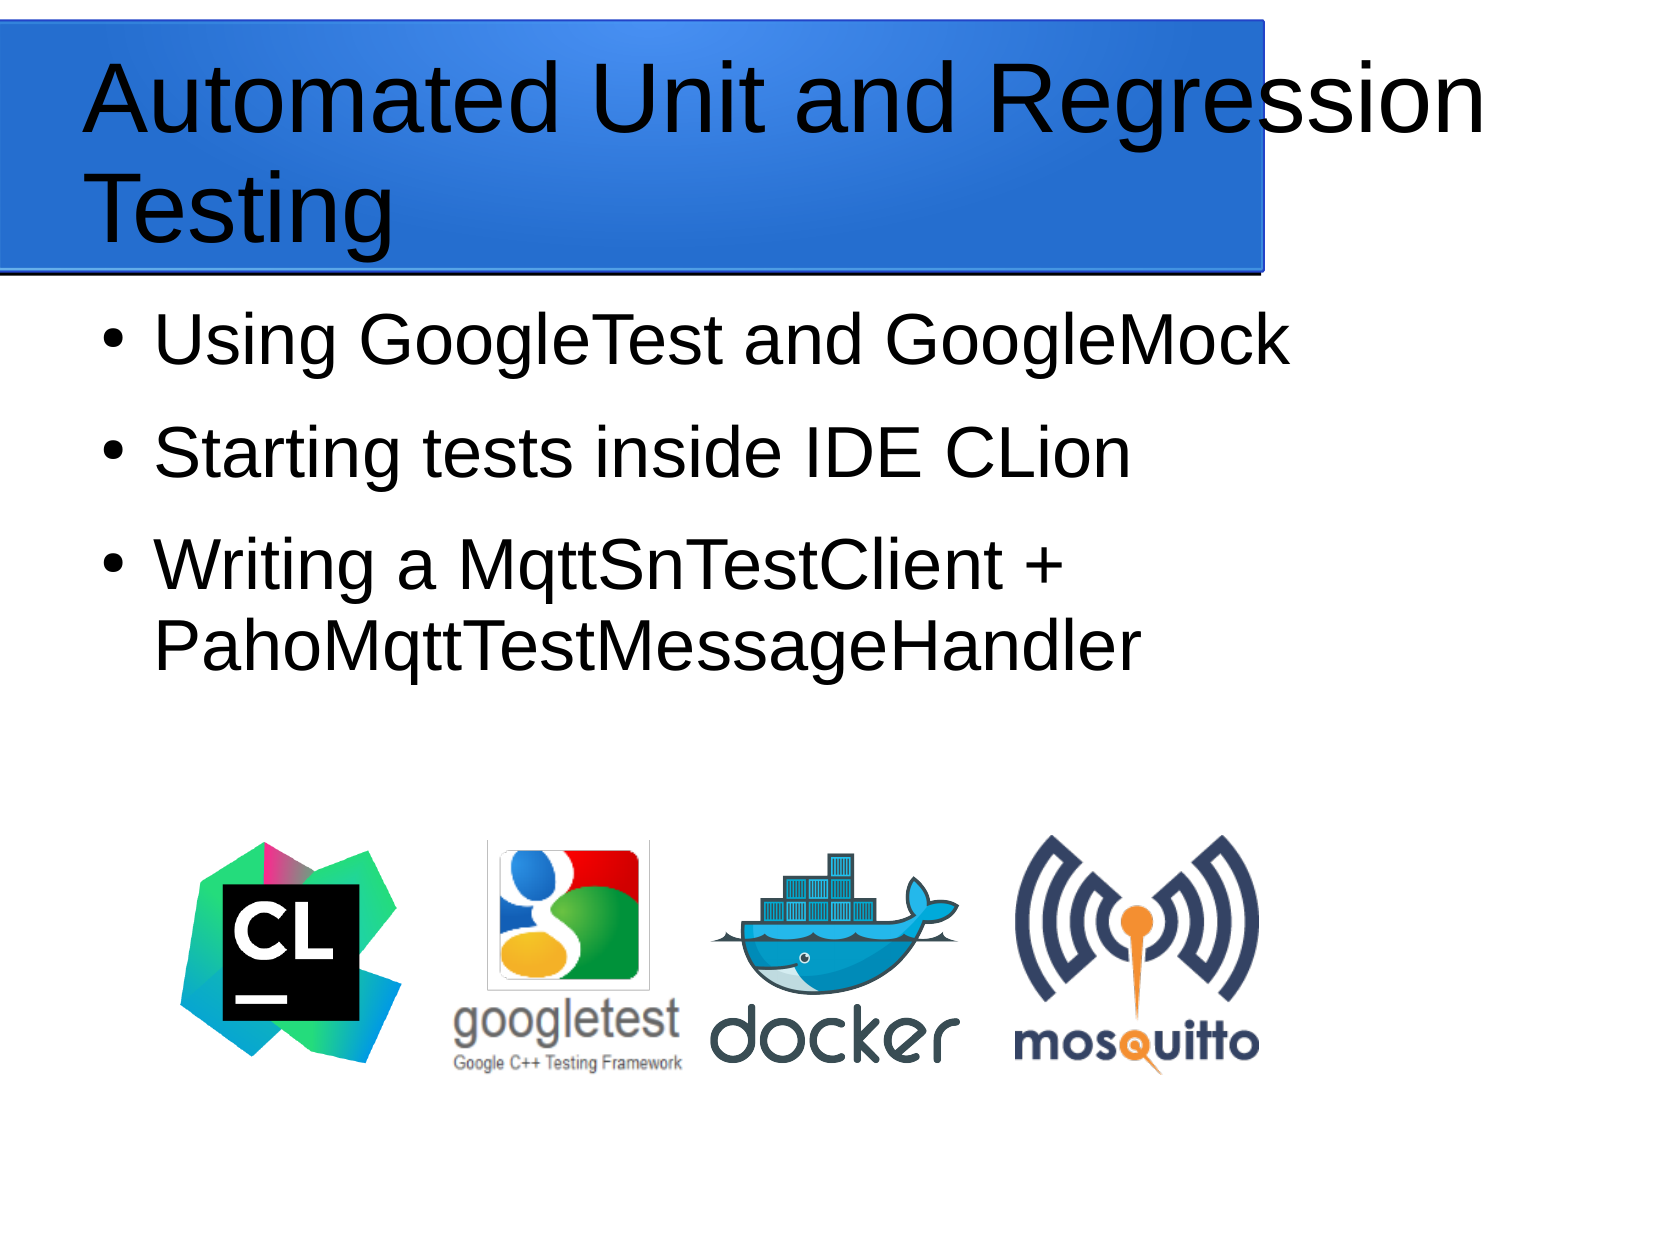

# Automated Unit and Regression Testing
Using GoogleTest and GoogleMock
Starting tests inside IDE CLion
Writing a MqttSnTestClient + PahoMqttTestMessageHandler